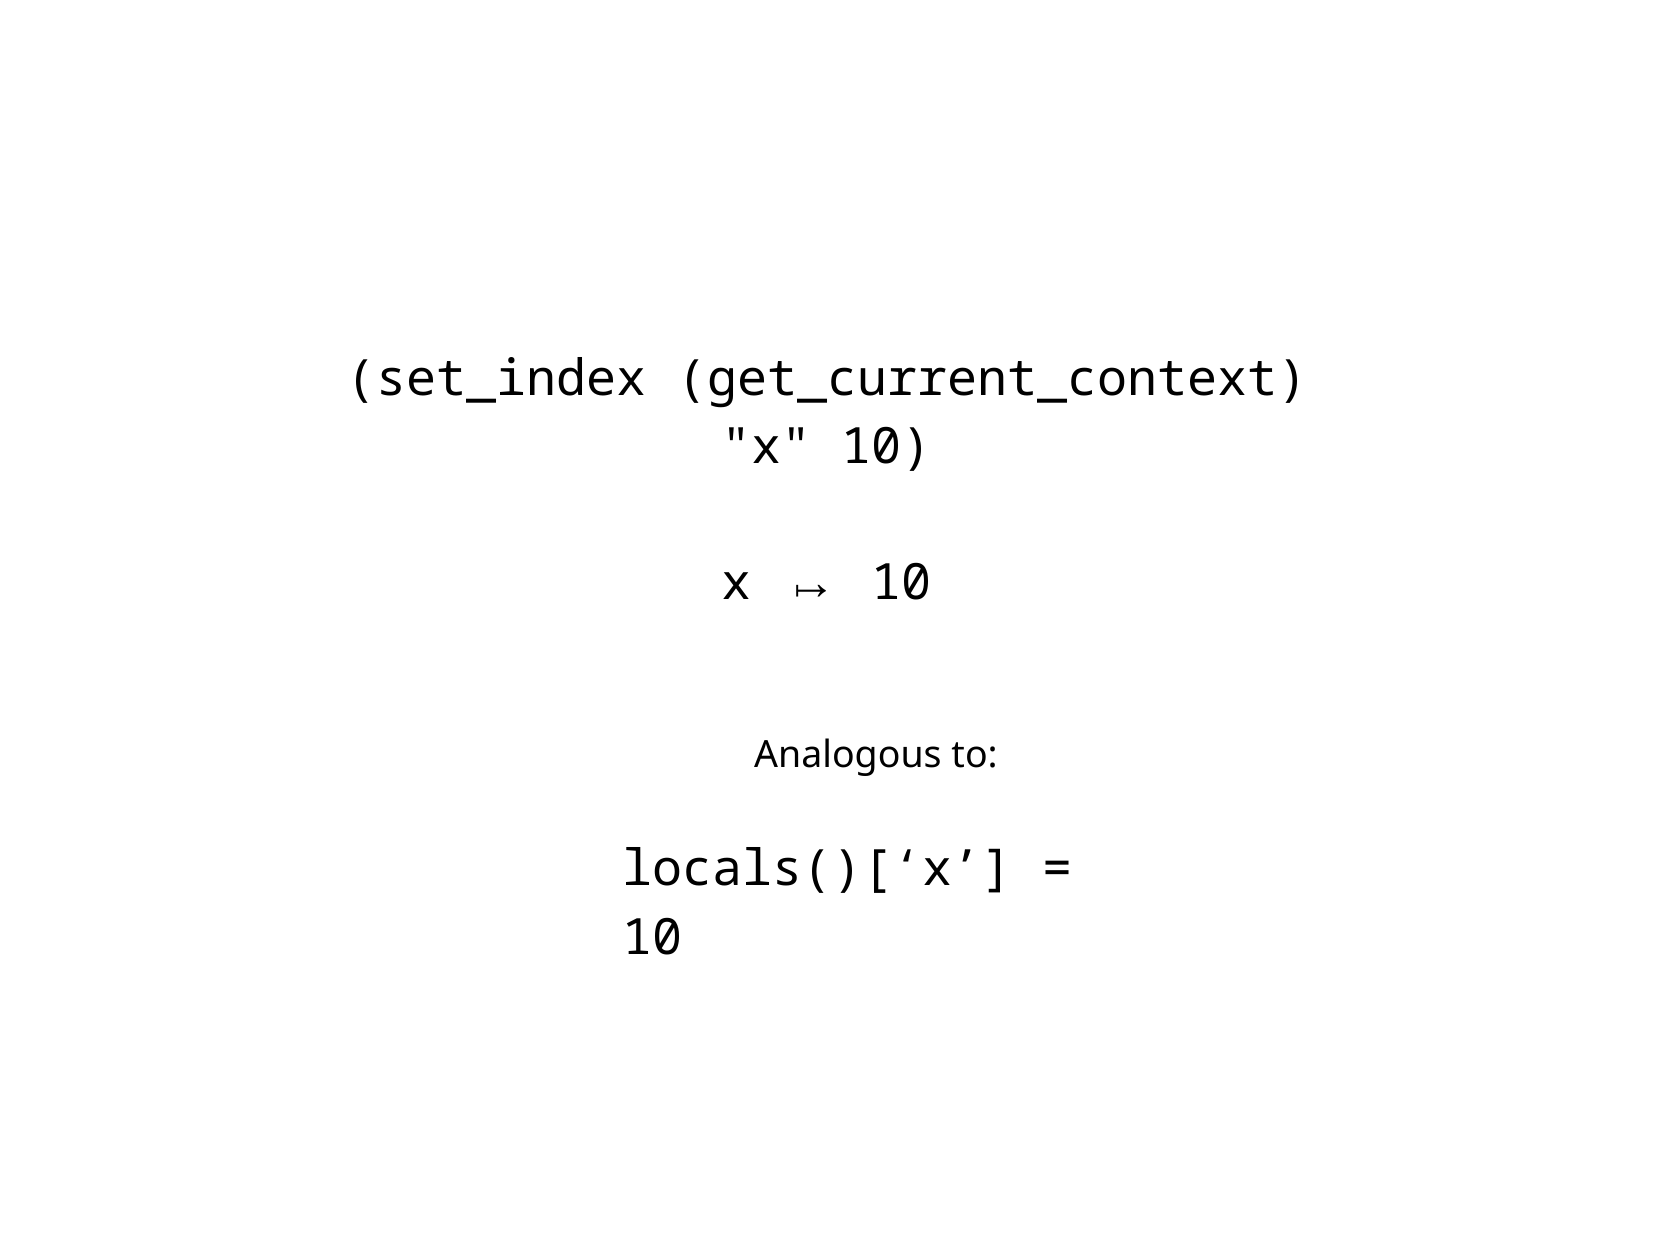

(set_index (get_current_context) "x" 10)
x ↦ 10
Analogous to:
locals()[‘x’] = 10